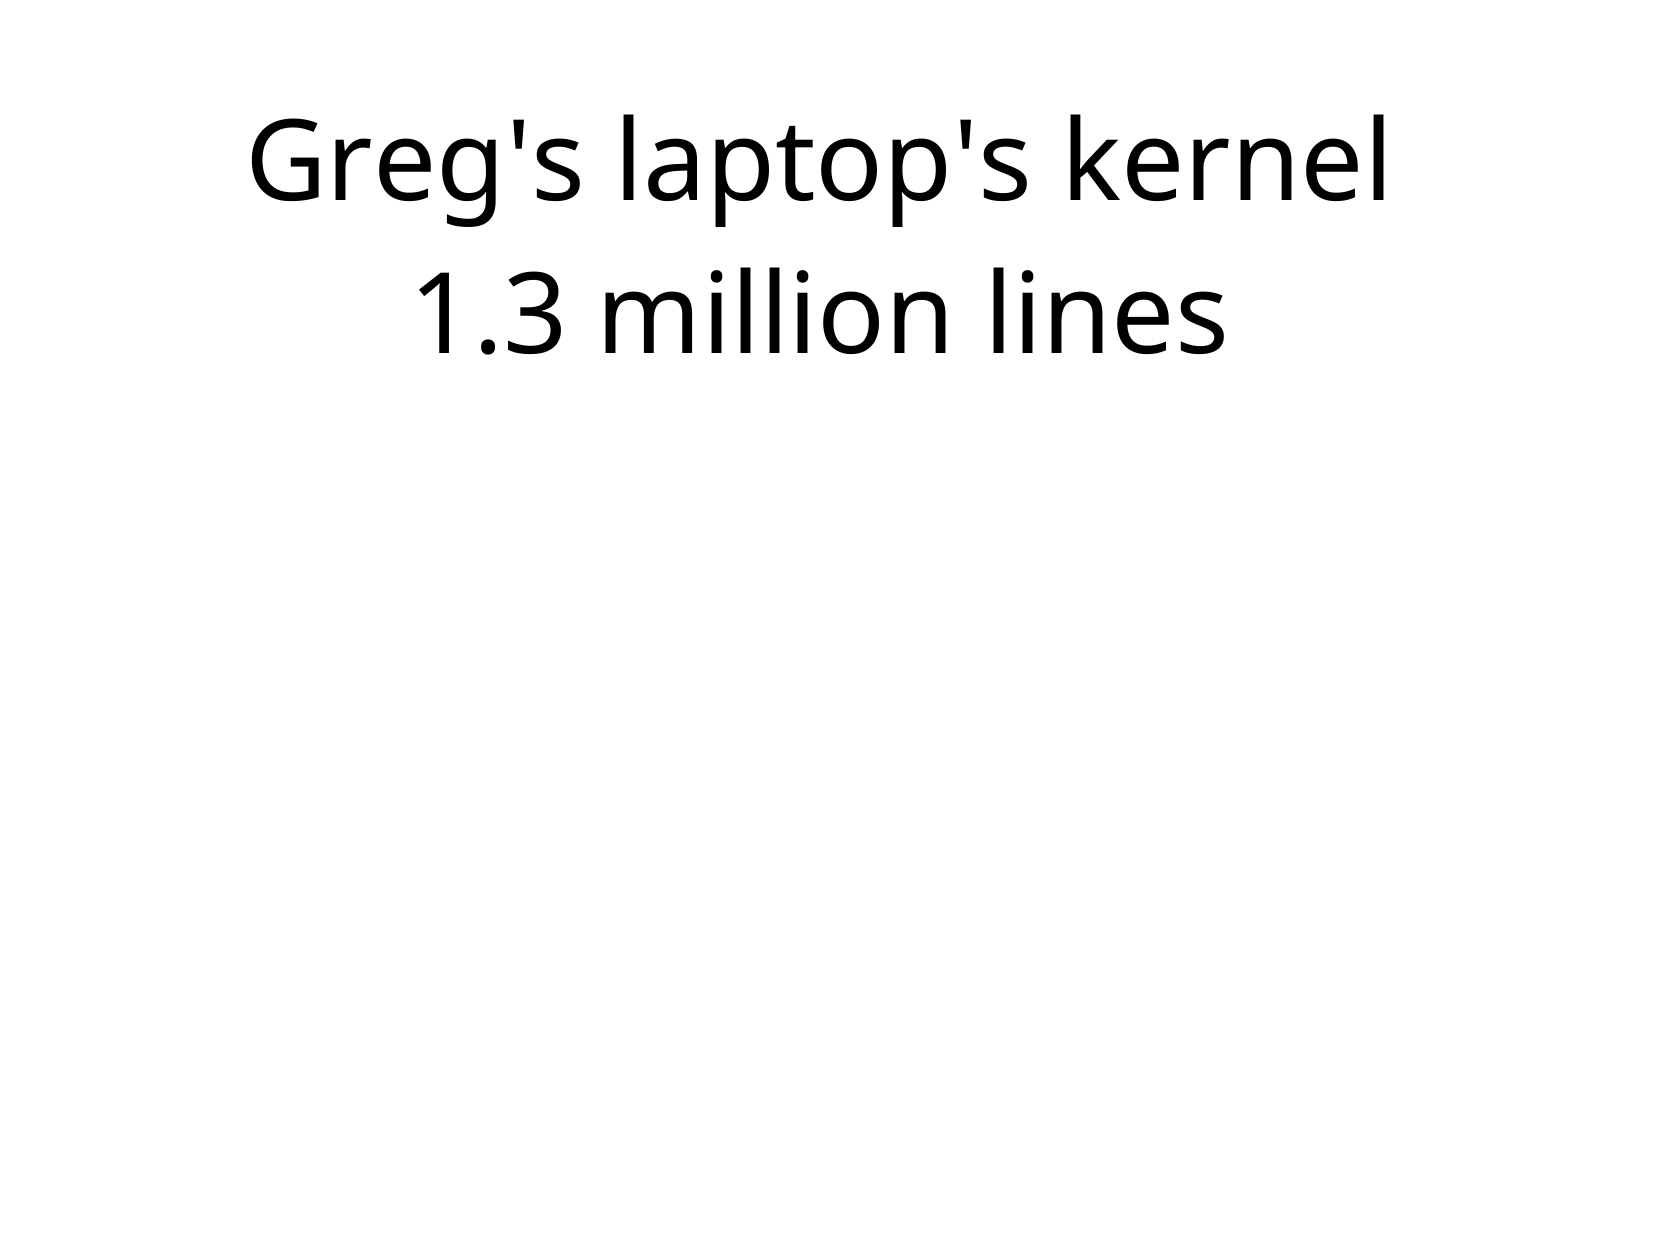

Greg's laptop's kernel
1.3 million lines
2.6.20 to 2.6.24-rc8